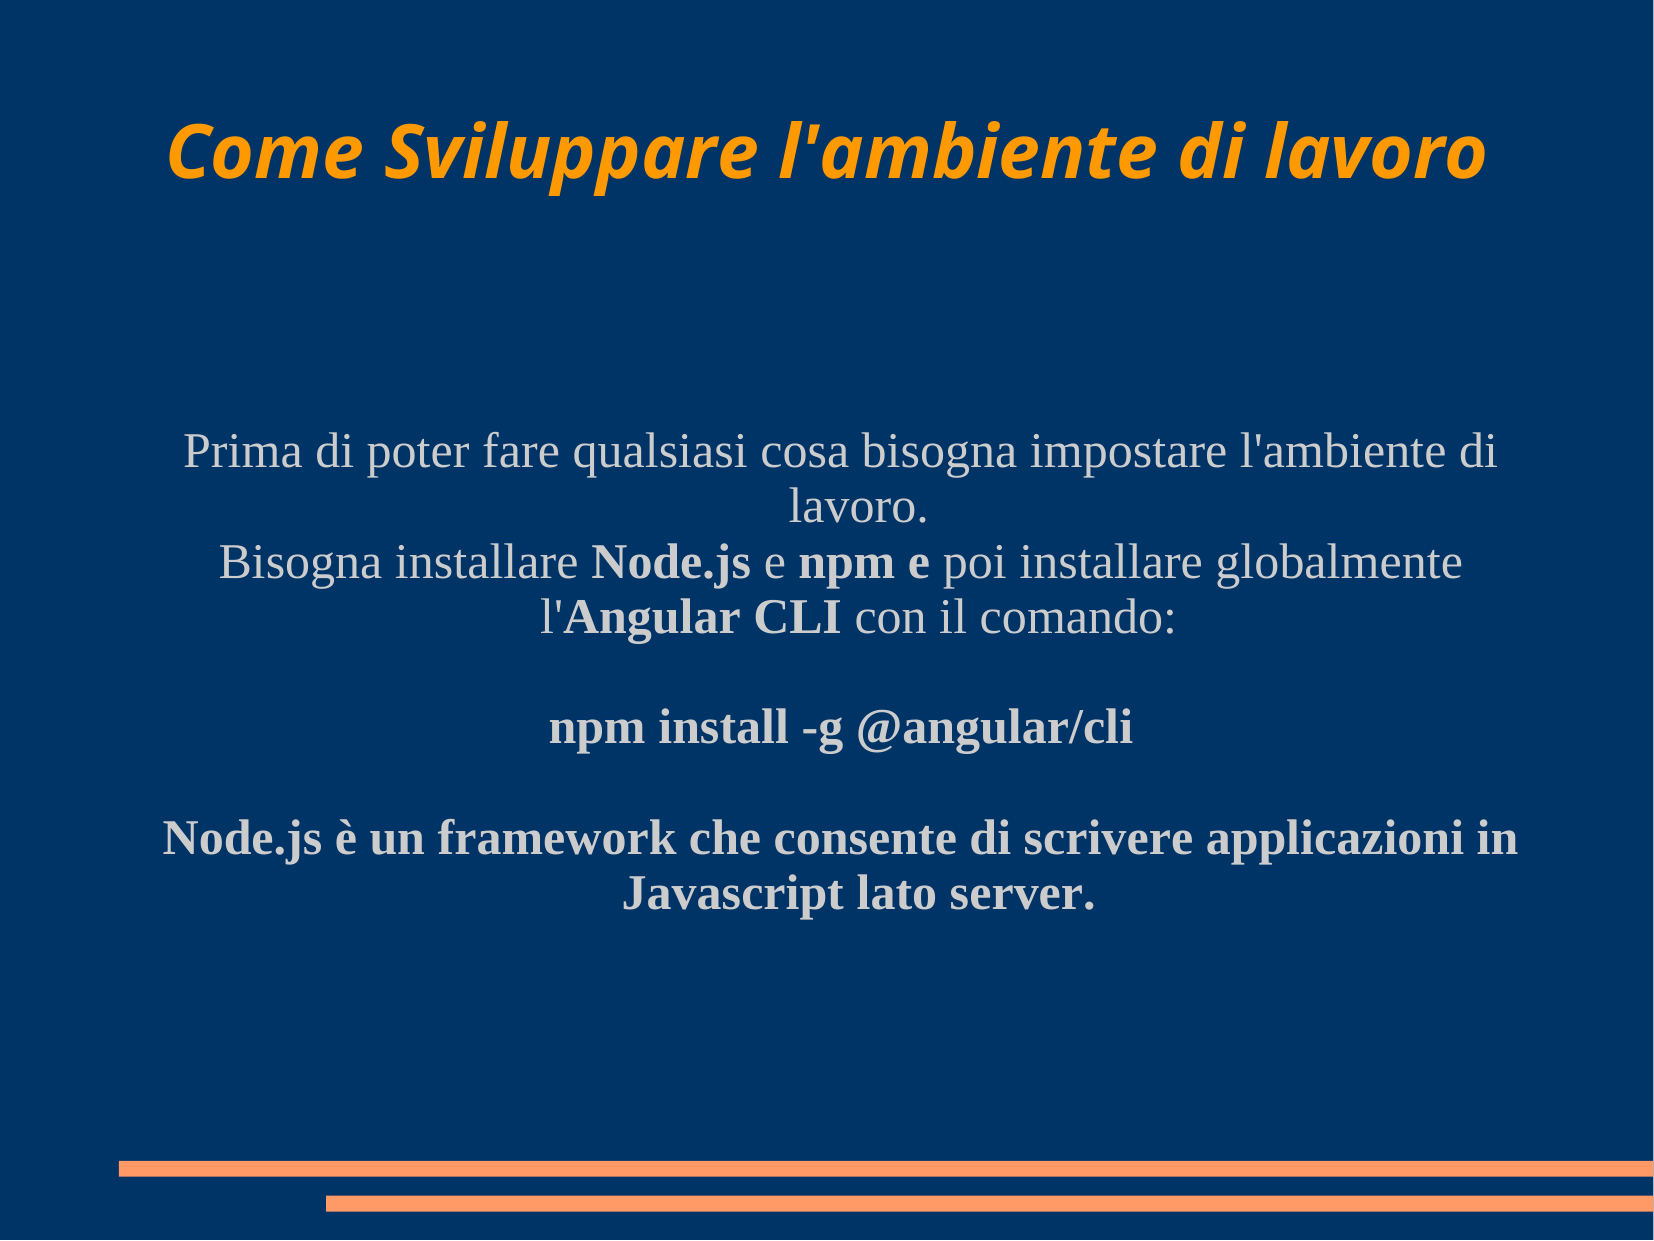

# Come Sviluppare l'ambiente di lavoro
Prima di poter fare qualsiasi cosa bisogna impostare l'ambiente di lavoro.
Bisogna installare Node.js e npm e poi installare globalmente l'Angular CLI con il comando:
npm install -g @angular/cli
Node.js è un framework che consente di scrivere applicazioni in Javascript lato server.